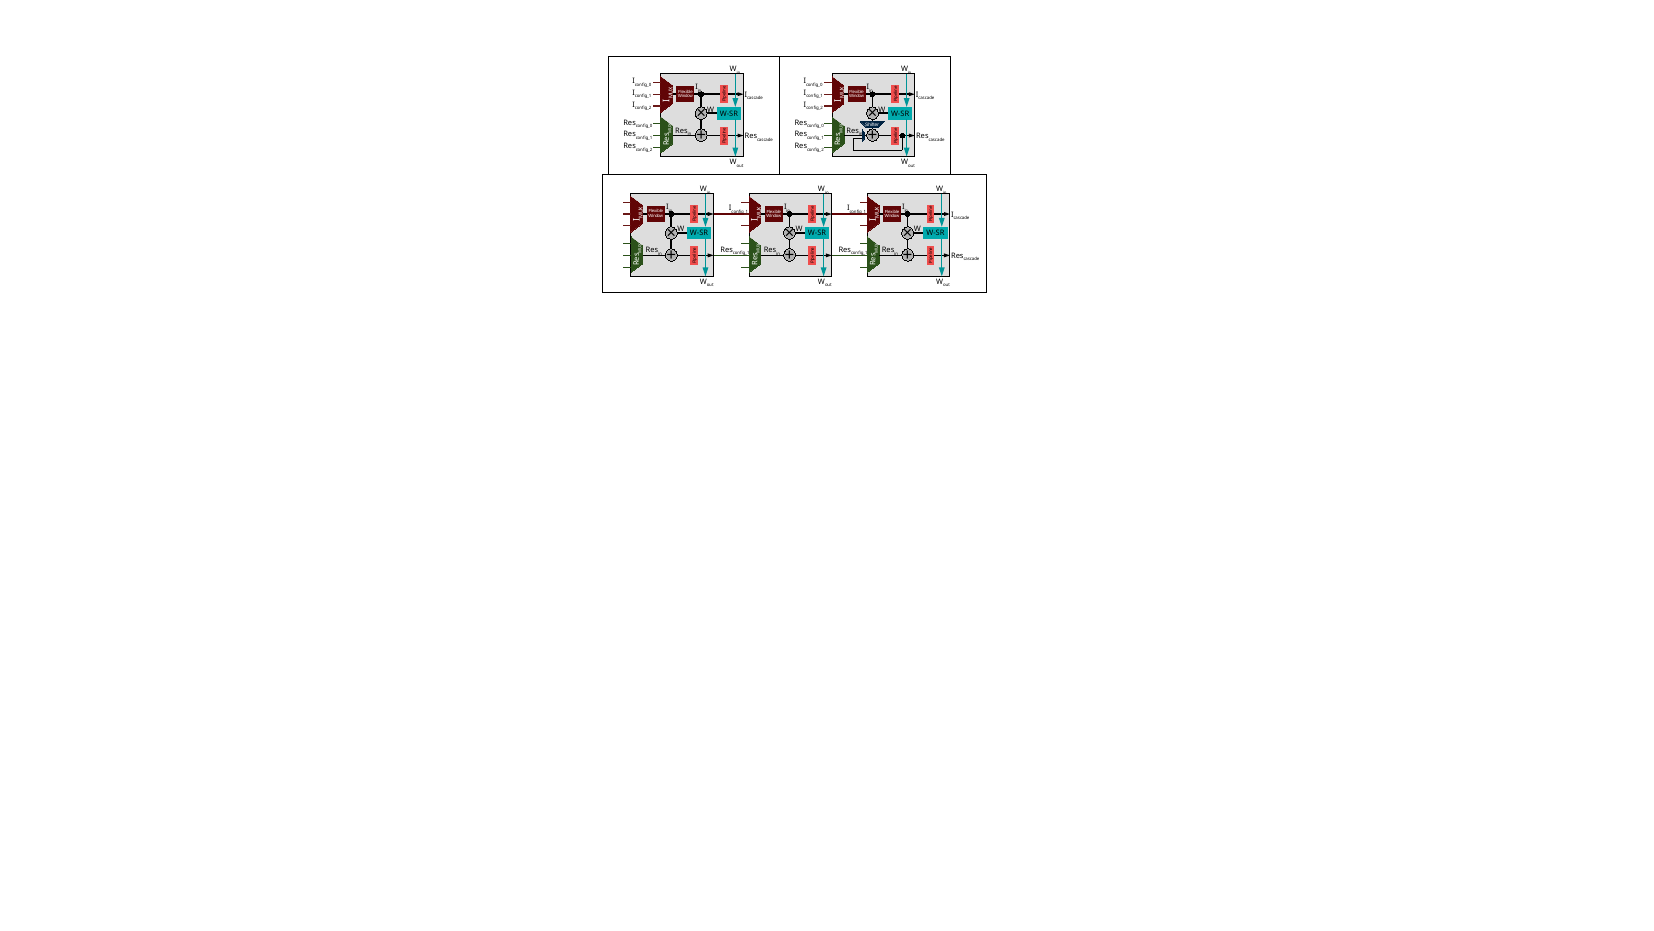

Win
Iconfig_0
Iin
Iconfig_1
Icascade
Flexible
Window
IMUX
Pipeline
Iconfig_2
W
×
W-SR
Resconfig_0
Resin
Resconfig_1
Rescascade
+
ResMUX
Pipeline
Resconfig_2
Wout
Win
Iconfig_0
Iin
Iconfig_1
Icascade
Flexible
Window
IMUX
Pipeline
Iconfig_2
W
×
W-SR
Resconfig_0
Resin
Resconfig_1
Shifter
Rescascade
+
ResMUX
Pipeline
Resconfig_2
Wout
Win
Iin
Flexible
Window
IMUX
Pipeline
W
×
W-SR
Resin
+
ResMUX
Pipeline
Wout
Win
Iin
Iconfig_1
Flexible
Window
IMUX
Pipeline
W
×
W-SR
Resconfig_1
Resin
+
ResMUX
Pipeline
Wout
Win
Iin
Iconfig_1
Icascade
Flexible
Window
IMUX
Pipeline
W
×
W-SR
Resconfig_1
Resin
Rescascade
+
ResMUX
Pipeline
Wout